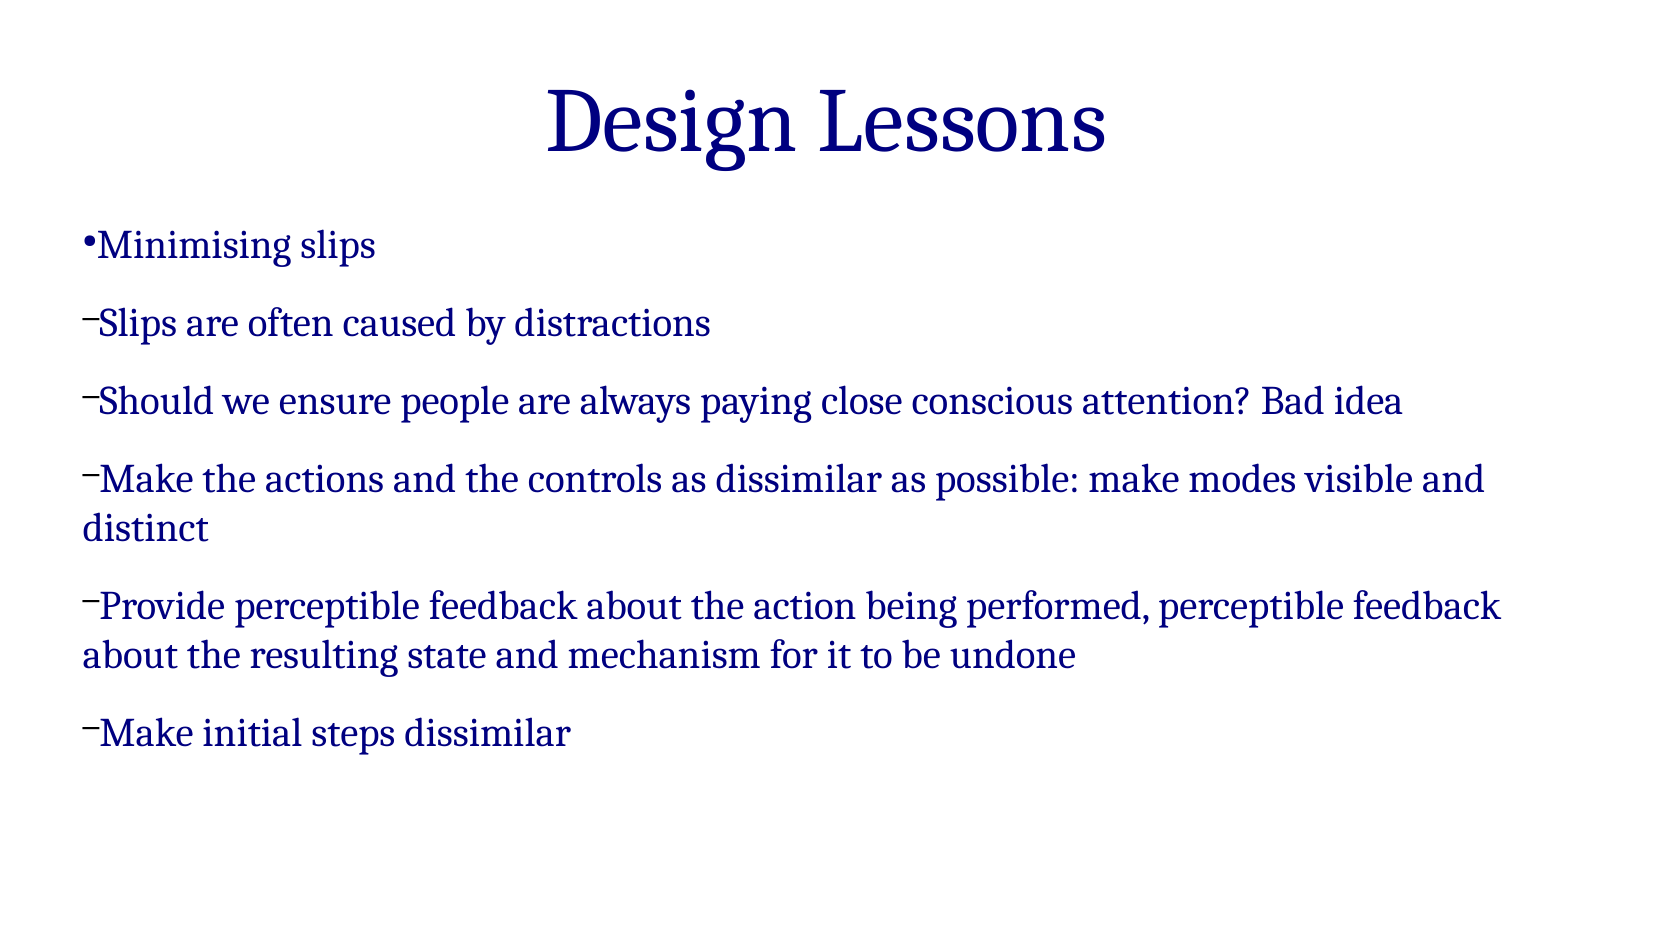

# Design Lessons
Minimising slips
Slips are often caused by distractions
Should we ensure people are always paying close conscious attention? Bad idea
Make the actions and the controls as dissimilar as possible: make modes visible and distinct
Provide perceptible feedback about the action being performed, perceptible feedback about the resulting state and mechanism for it to be undone
Make initial steps dissimilar